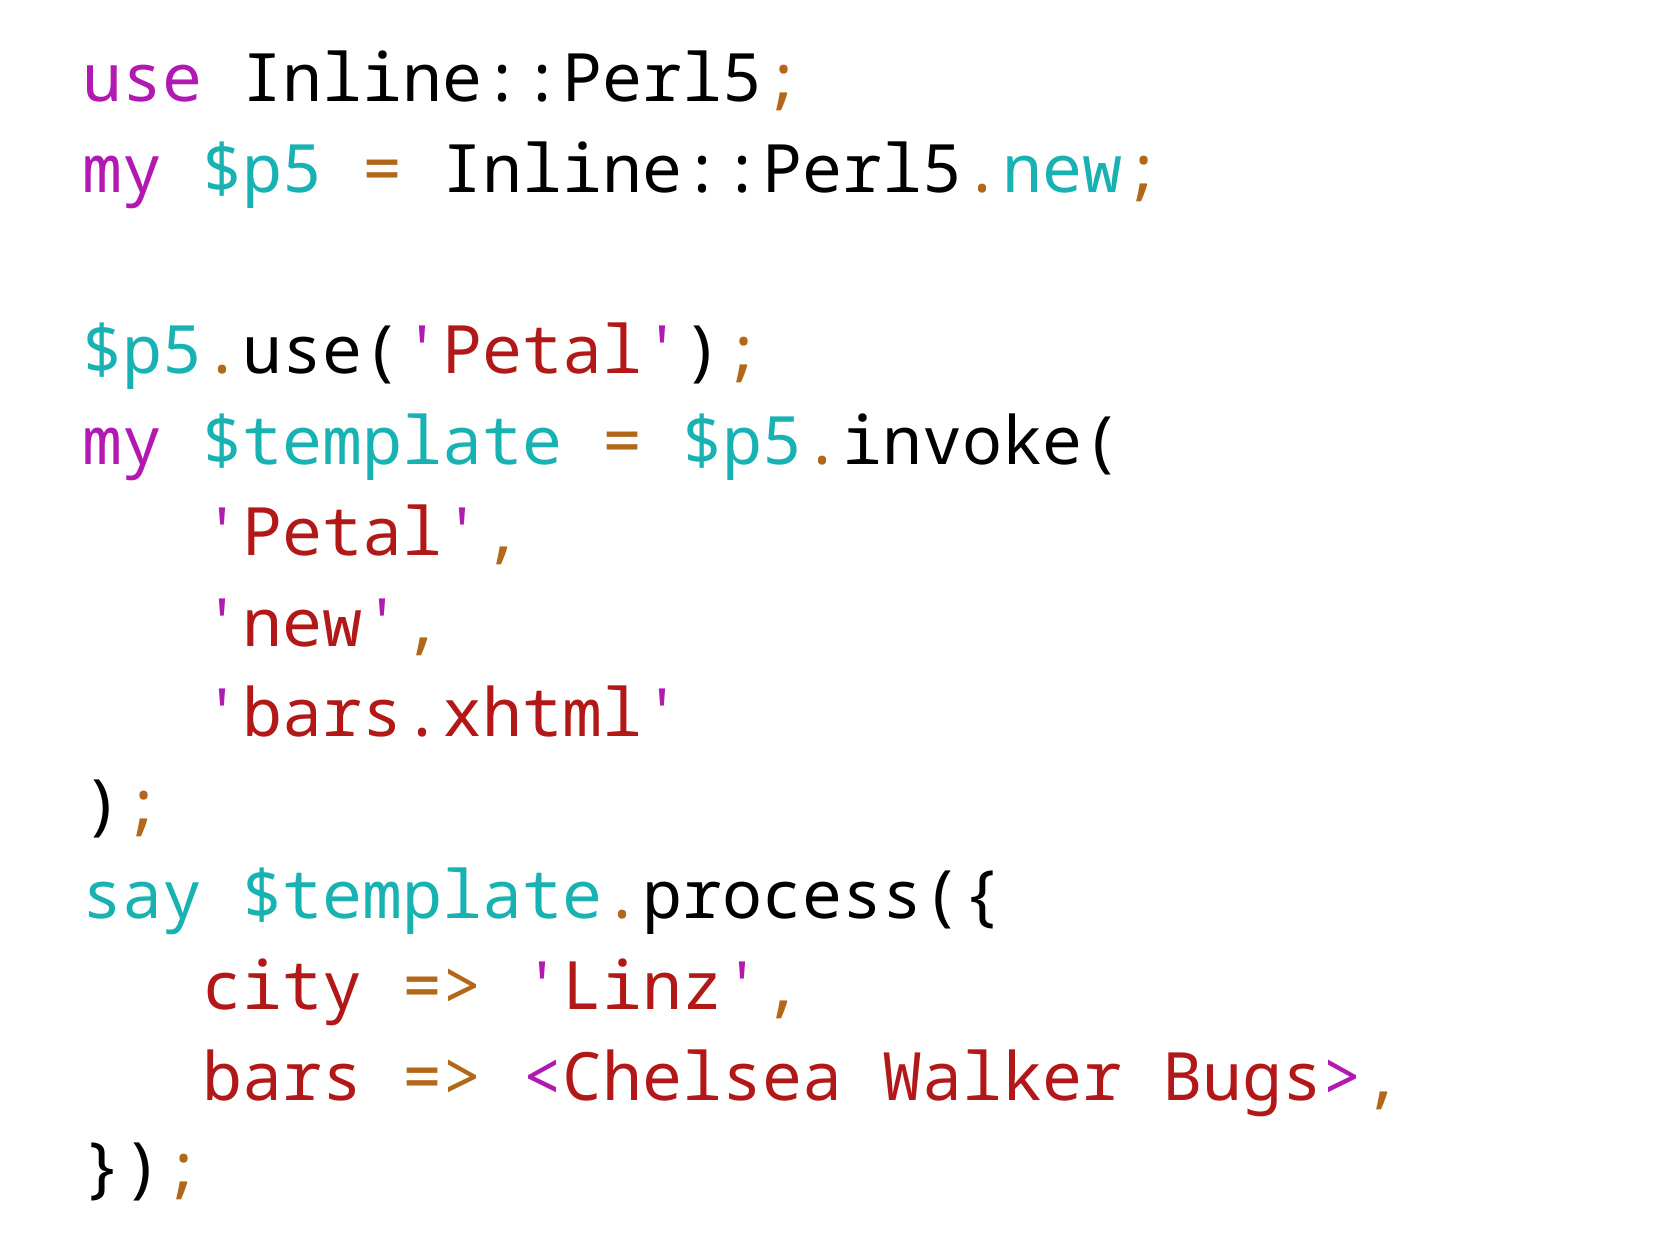

# use Inline::Perl5; my $p5 = Inline::Perl5.new; $p5.use('Petal'); my $template = $p5.invoke(
 'Petal',
 'new',
 'bars.xhtml'
);
say $template.process({
   city => 'Linz',
   bars => <Chelsea Walker Bugs>,
});